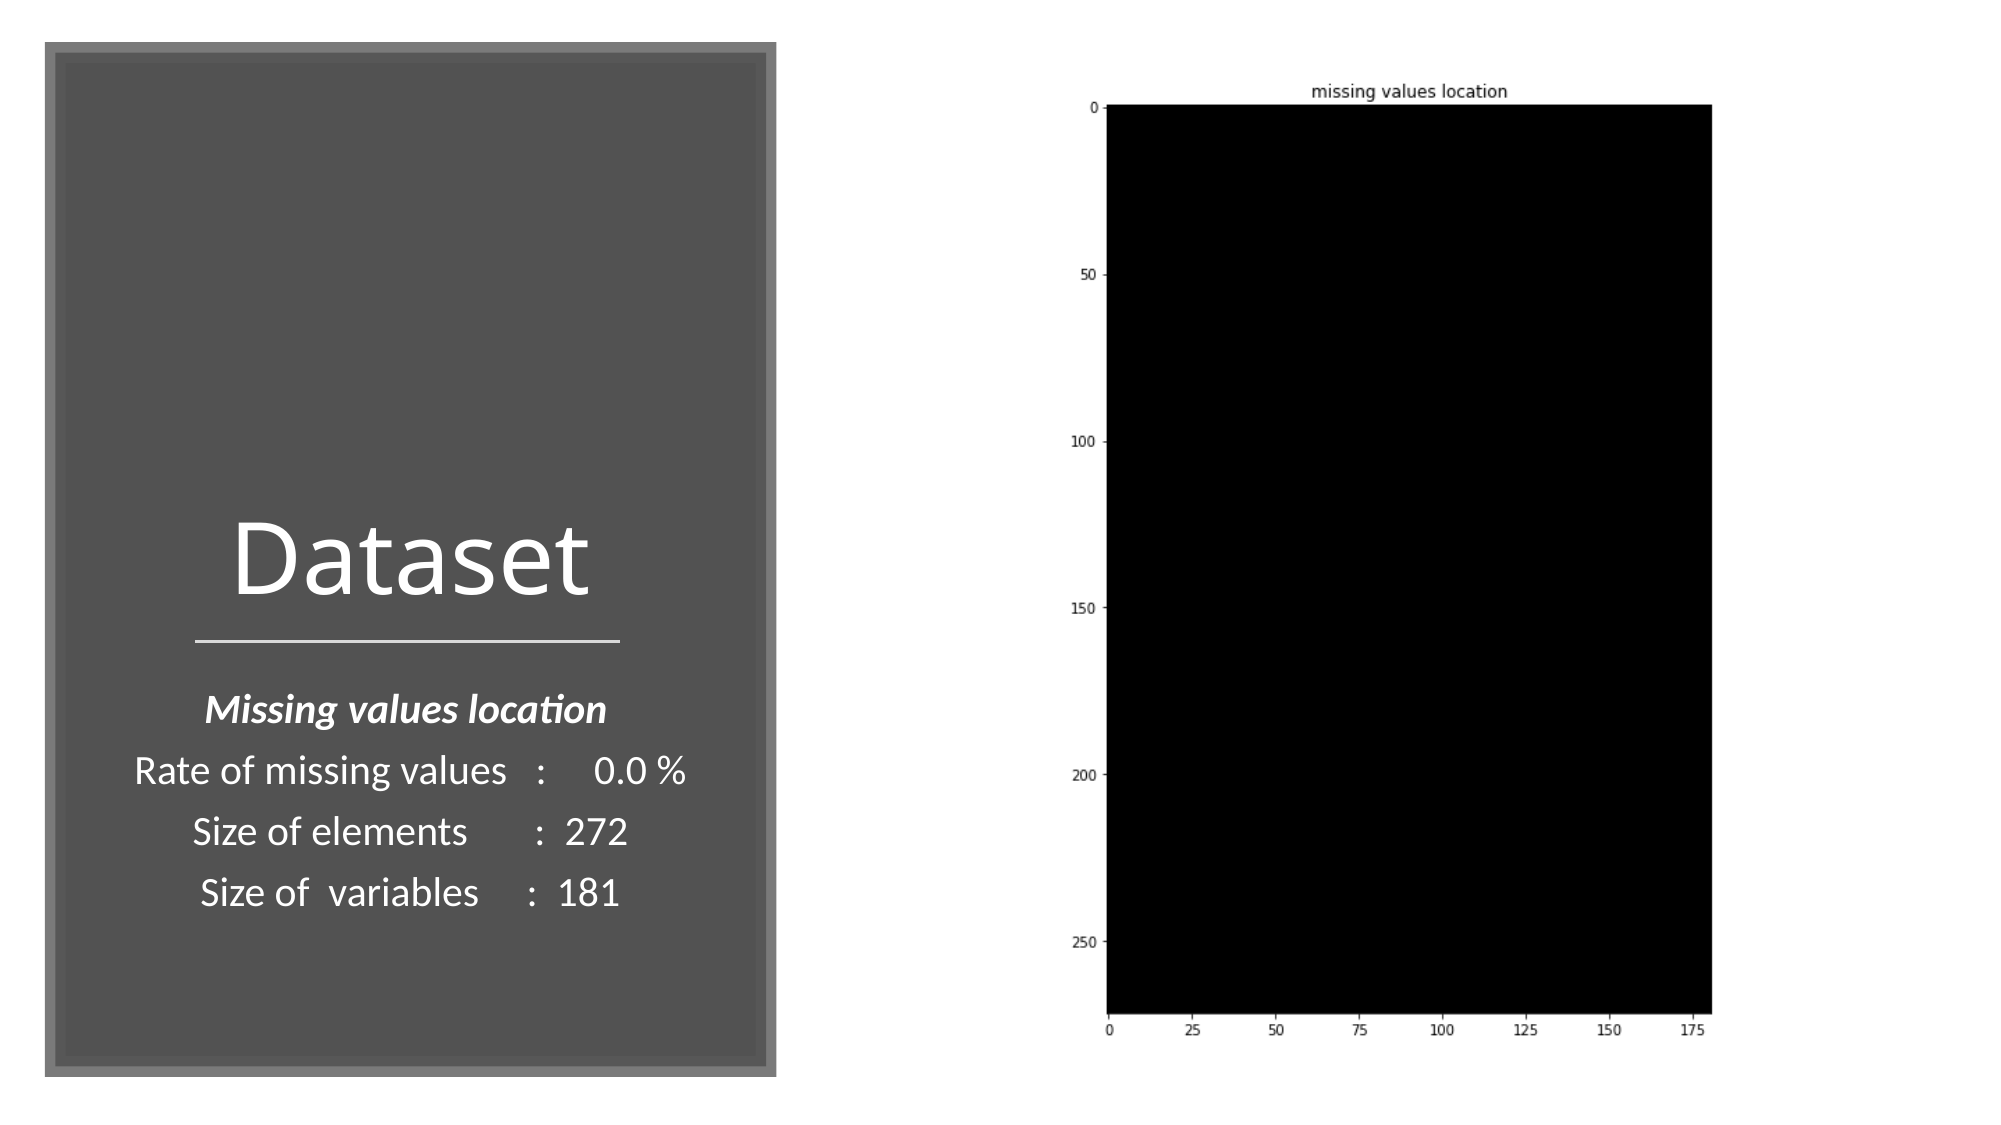

# Dataset
Missing values location
Rate of missing values : 0.0 %
Size of elements : 272
Size of variables : 181